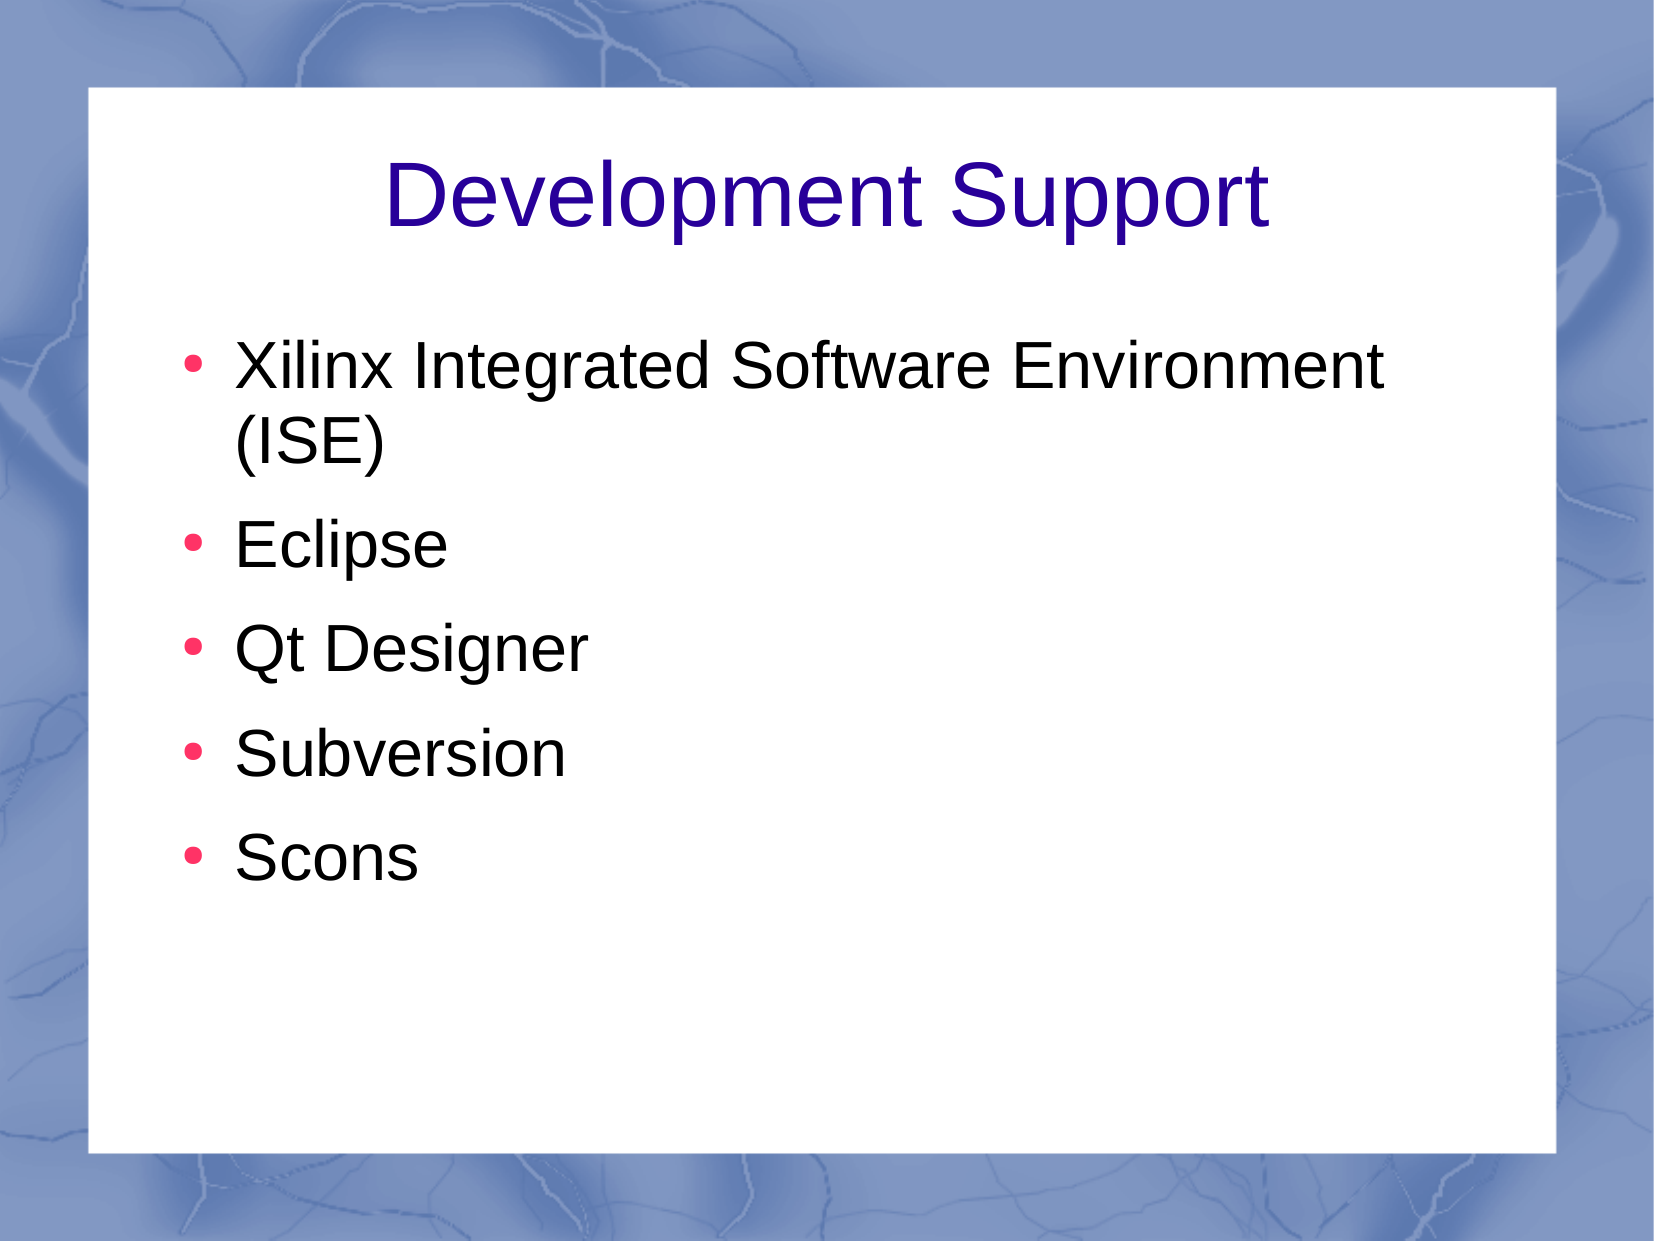

# Development Support
Xilinx Integrated Software Environment (ISE)
Eclipse
Qt Designer
Subversion
Scons